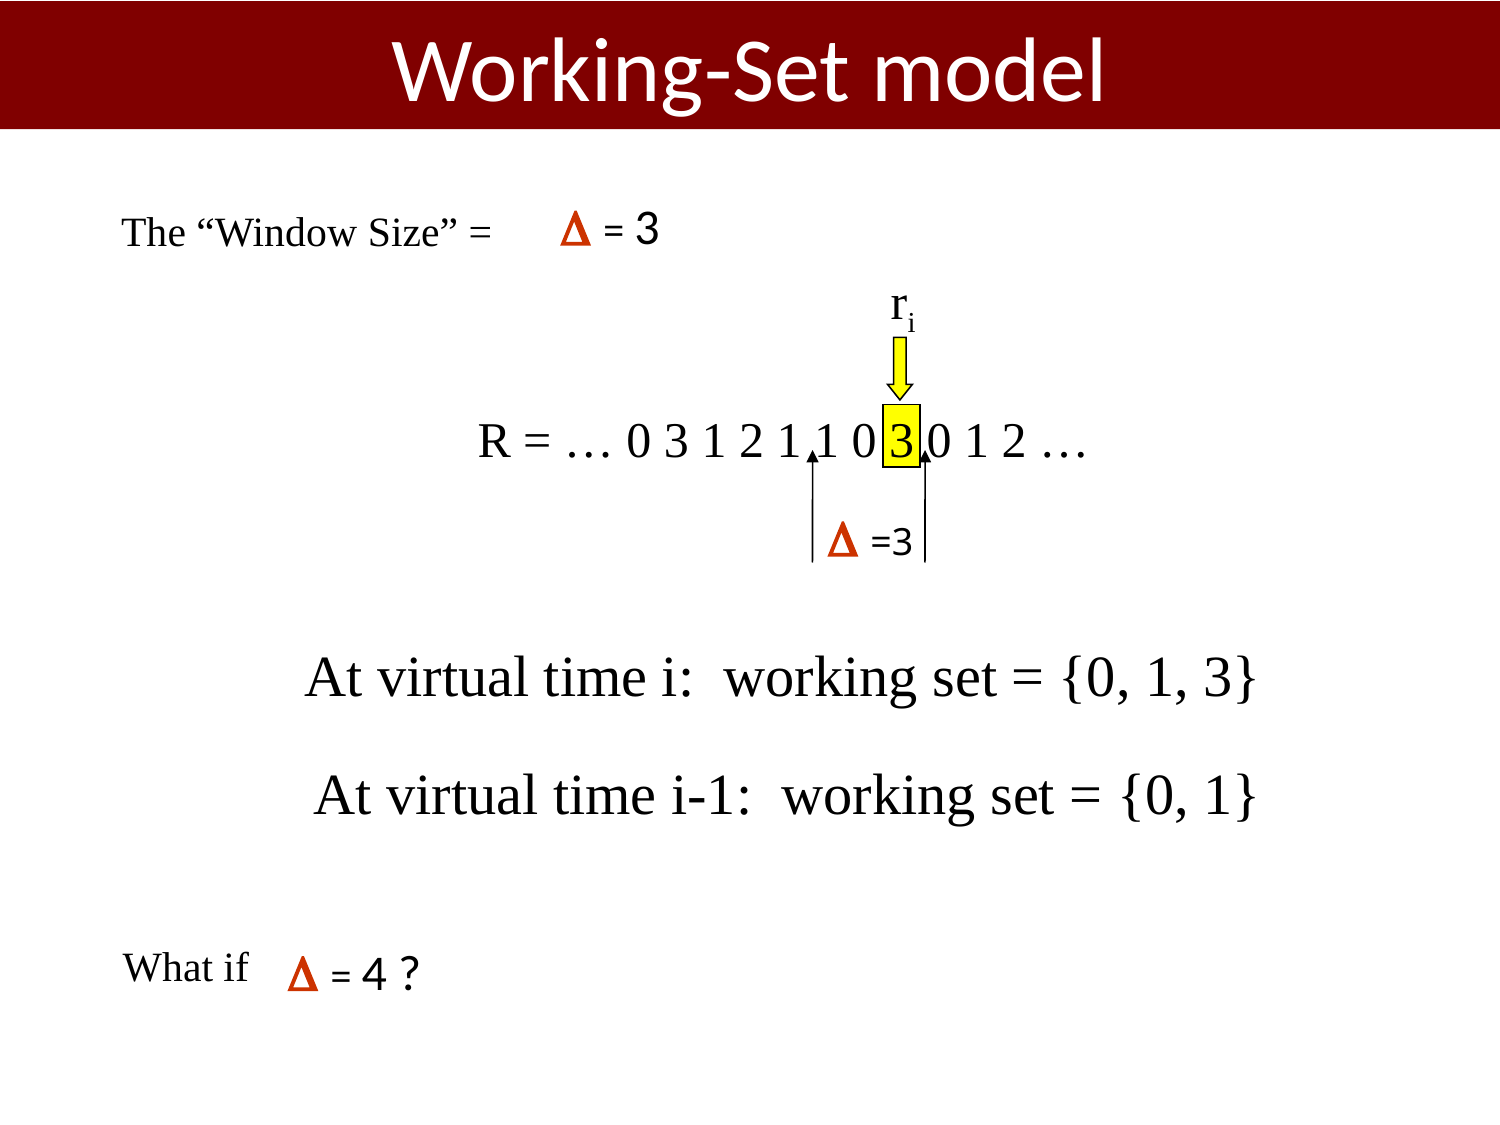

Working-Set model
 = 3
The “Window Size” =
ri
R = … 0 3 1 2 1 1 0 3 0 1 2 …
 =3
At virtual time i: working set = {0, 1, 3}
At virtual time i-1: working set = {0, 1}
What if
 = 4 ?